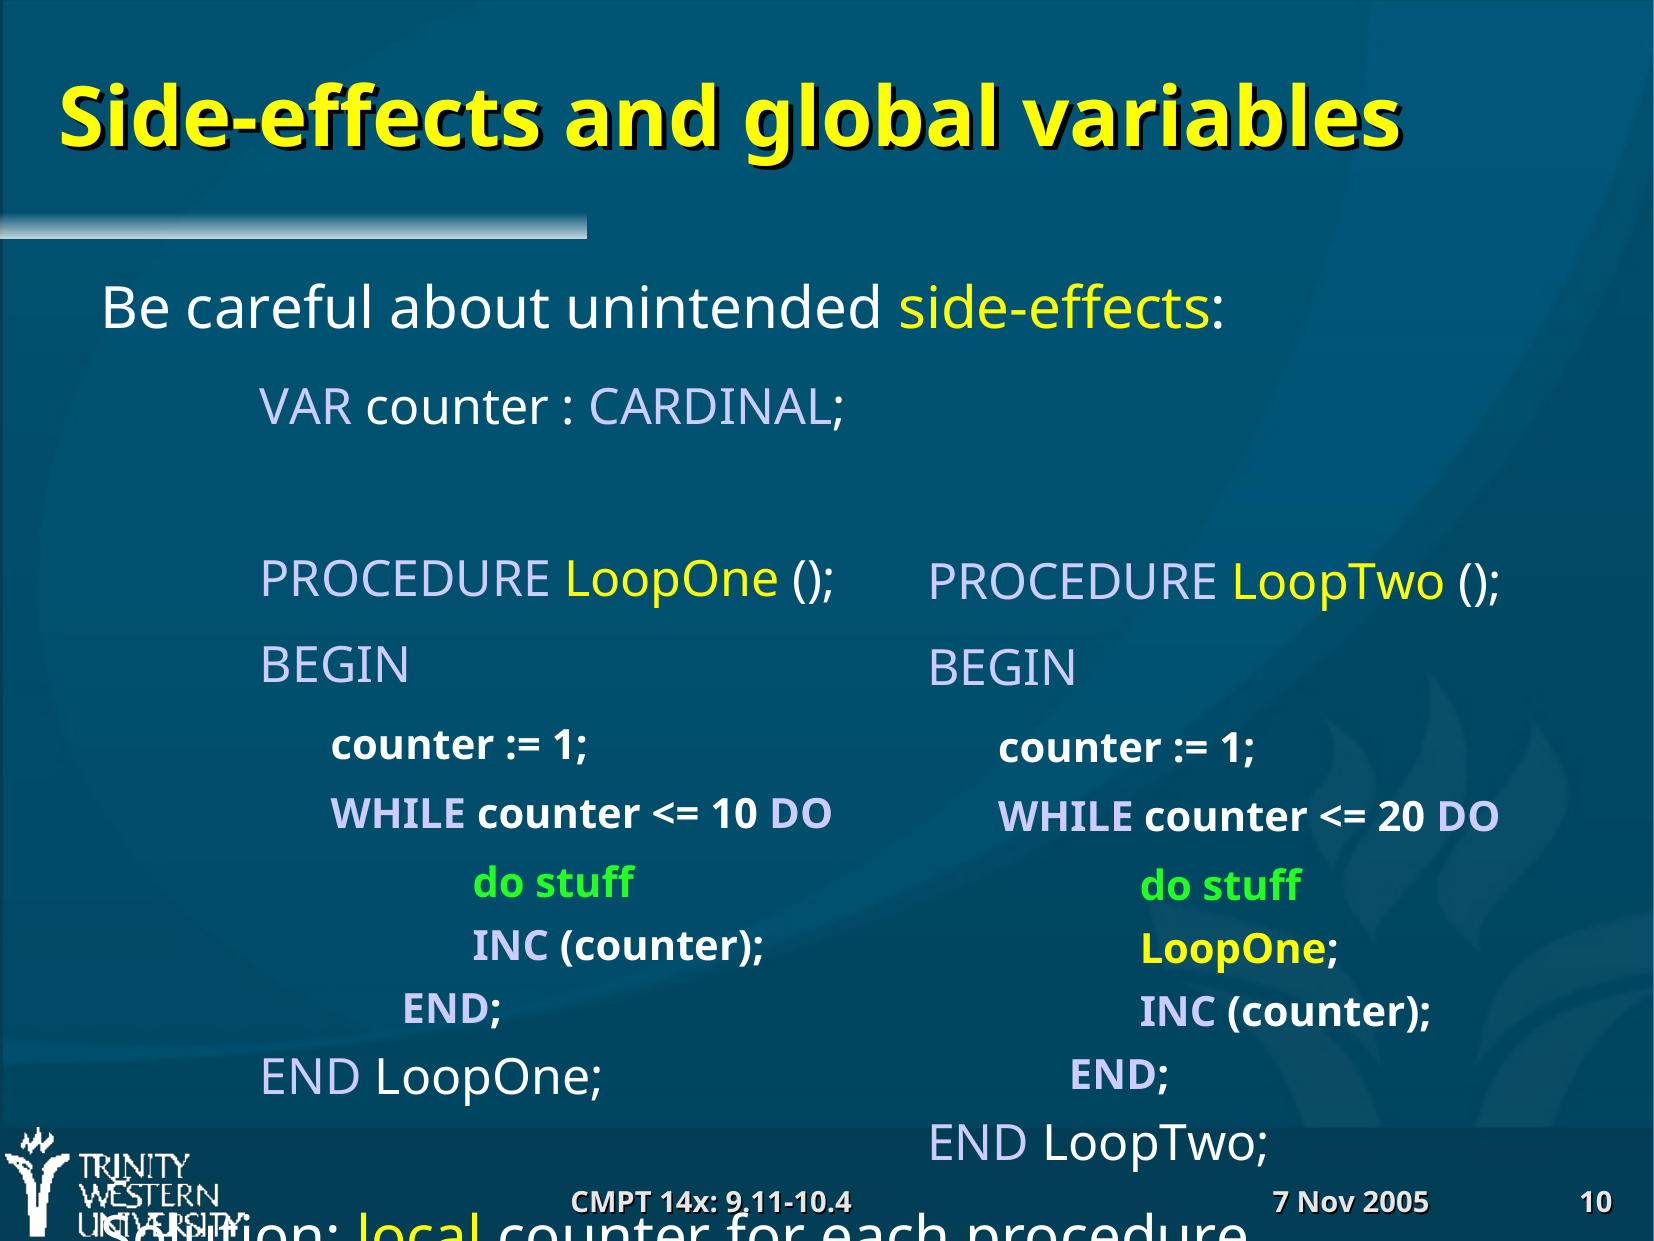

# Side-effects and global variables
Be careful about unintended side-effects:
VAR counter : CARDINAL;
PROCEDURE LoopOne ();
BEGIN
counter := 1;
WHILE counter <= 10 DO
do stuff
INC (counter);
END;
END LoopOne;
Solution: local counter for each procedure
PROCEDURE LoopTwo ();
BEGIN
counter := 1;
WHILE counter <= 20 DO
do stuff
LoopOne;
INC (counter);
END;
END LoopTwo;
CMPT 14x: 9.11-10.4
7 Nov 2005
10